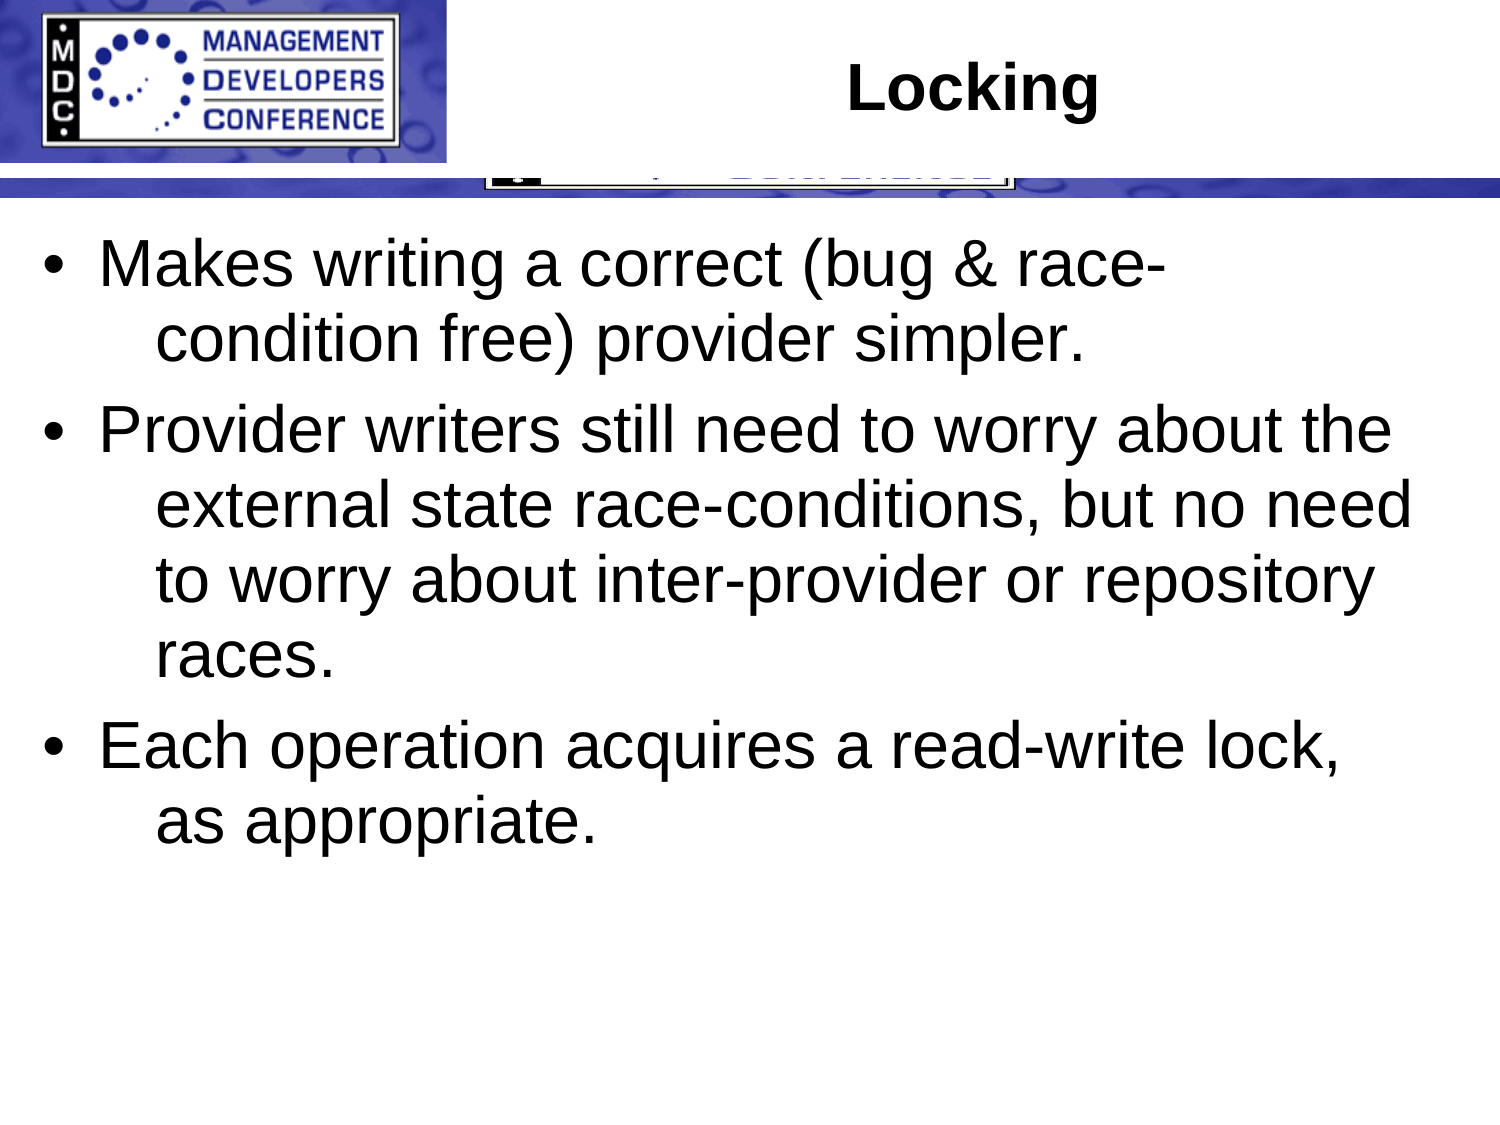

# Locking
Makes writing a correct (bug & race-condition free) provider simpler.
Provider writers still need to worry about the external state race-conditions, but no need to worry about inter-provider or repository races.
Each operation acquires a read-write lock, as appropriate.